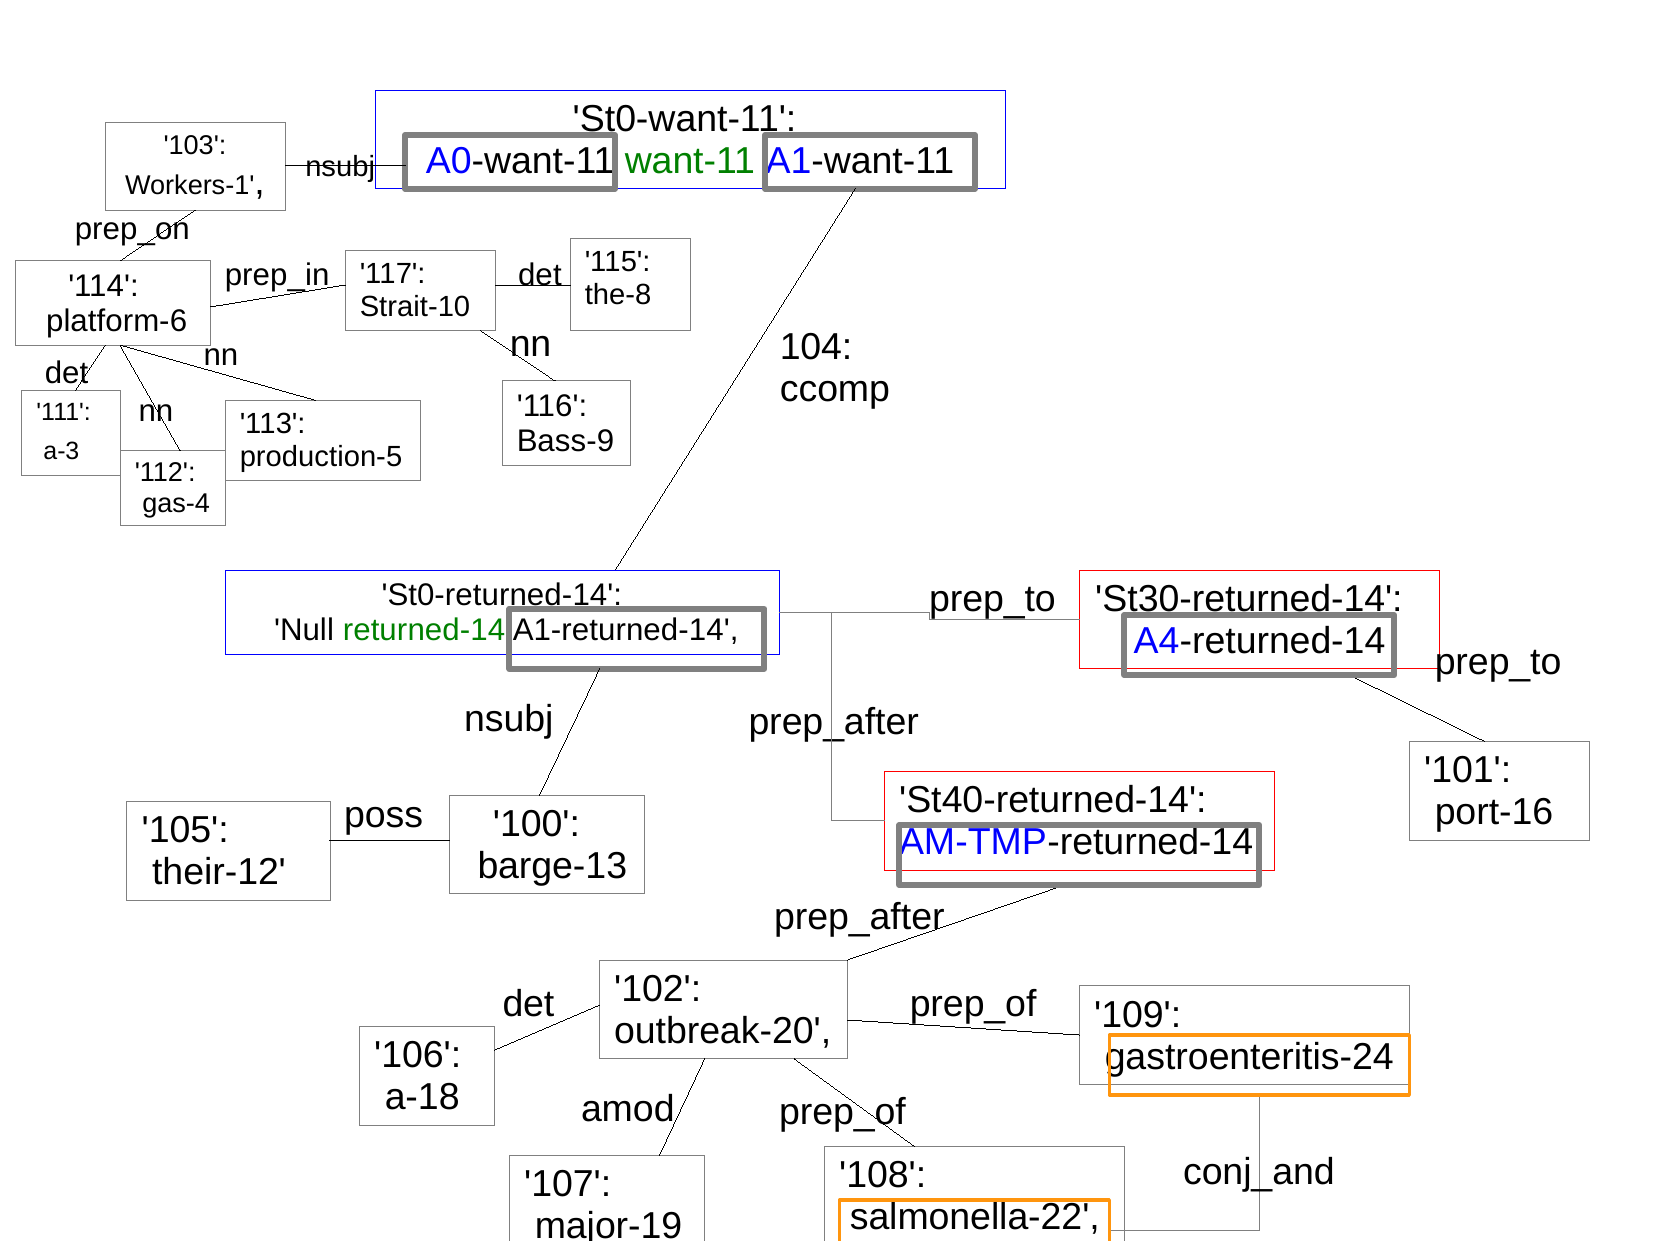

'St0-want-11':
A0-want-11 want-11 A1-want-11
'103':
Workers-1',
 nsubj
prep_on
'115':
the-8
prep_in
'117':
Strait-10
det
'114':
 platform-6
nn
104:
ccomp
 nn
det
'116':
Bass-9
nn
'111':
 a-3
'113':
production-5
'112':
 gas-4
'St0-returned-14':
 'Null returned-14 A1-returned-14',
prep_to
'St30-returned-14':
 A4-returned-14
 prep_to
nsubj
 prep_after
'101':
 port-16
'St40-returned-14':
AM-TMP-returned-14
poss
'100':
 barge-13
'105':
 their-12'
prep_after
'102':
outbreak-20',
det
 prep_of
'109':
 gastroenteritis-24
'106':
 a-18
amod
prep_of
conj_and
'108':
 salmonella-22',
'107':
 major-19